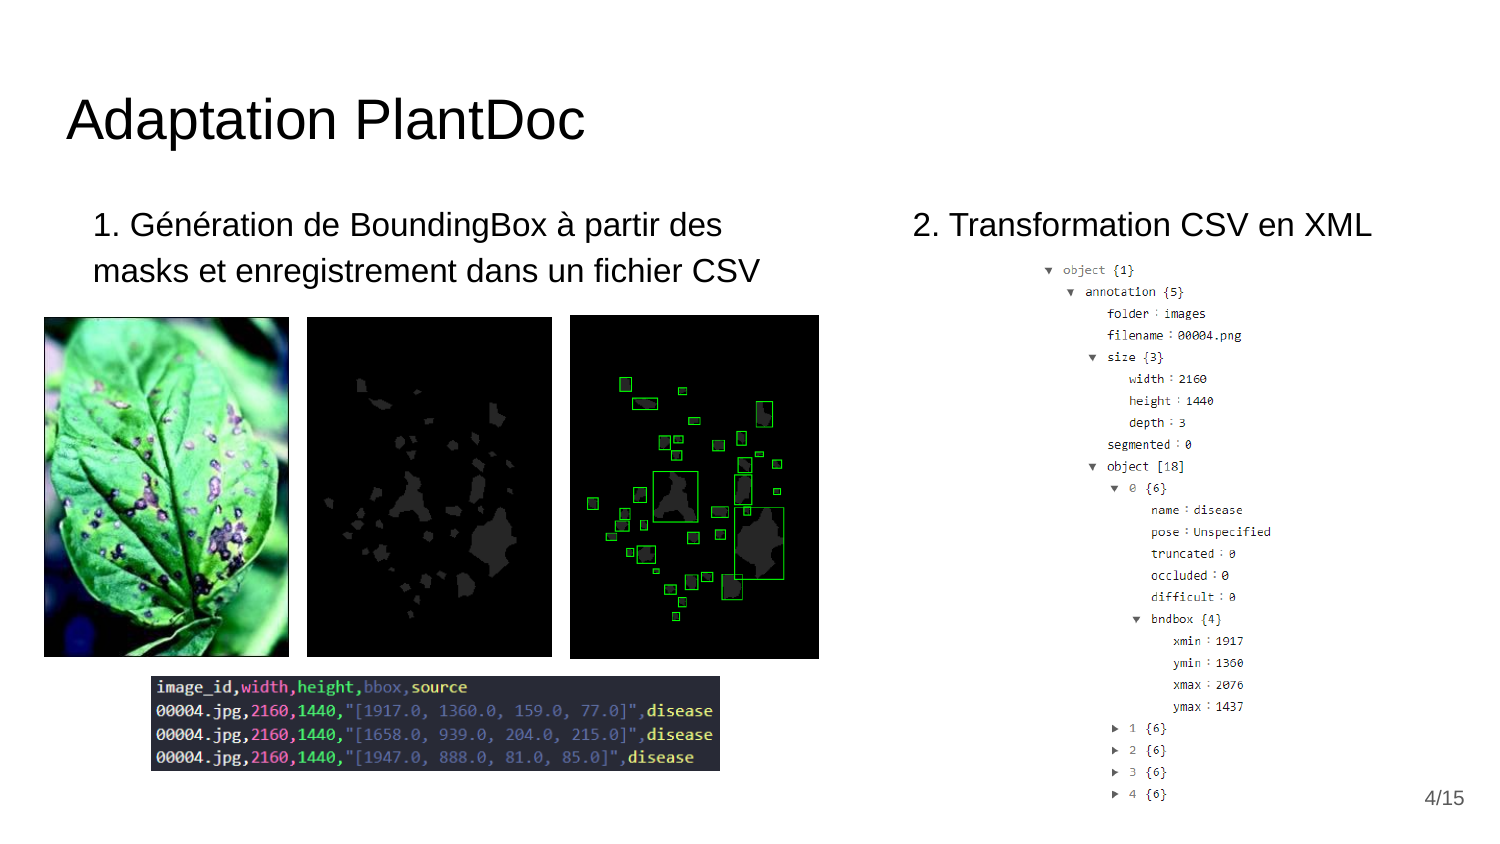

# Adaptation PlantDoc
1. Génération de BoundingBox à partir des masks et enregistrement dans un fichier CSV
2. Transformation CSV en XML